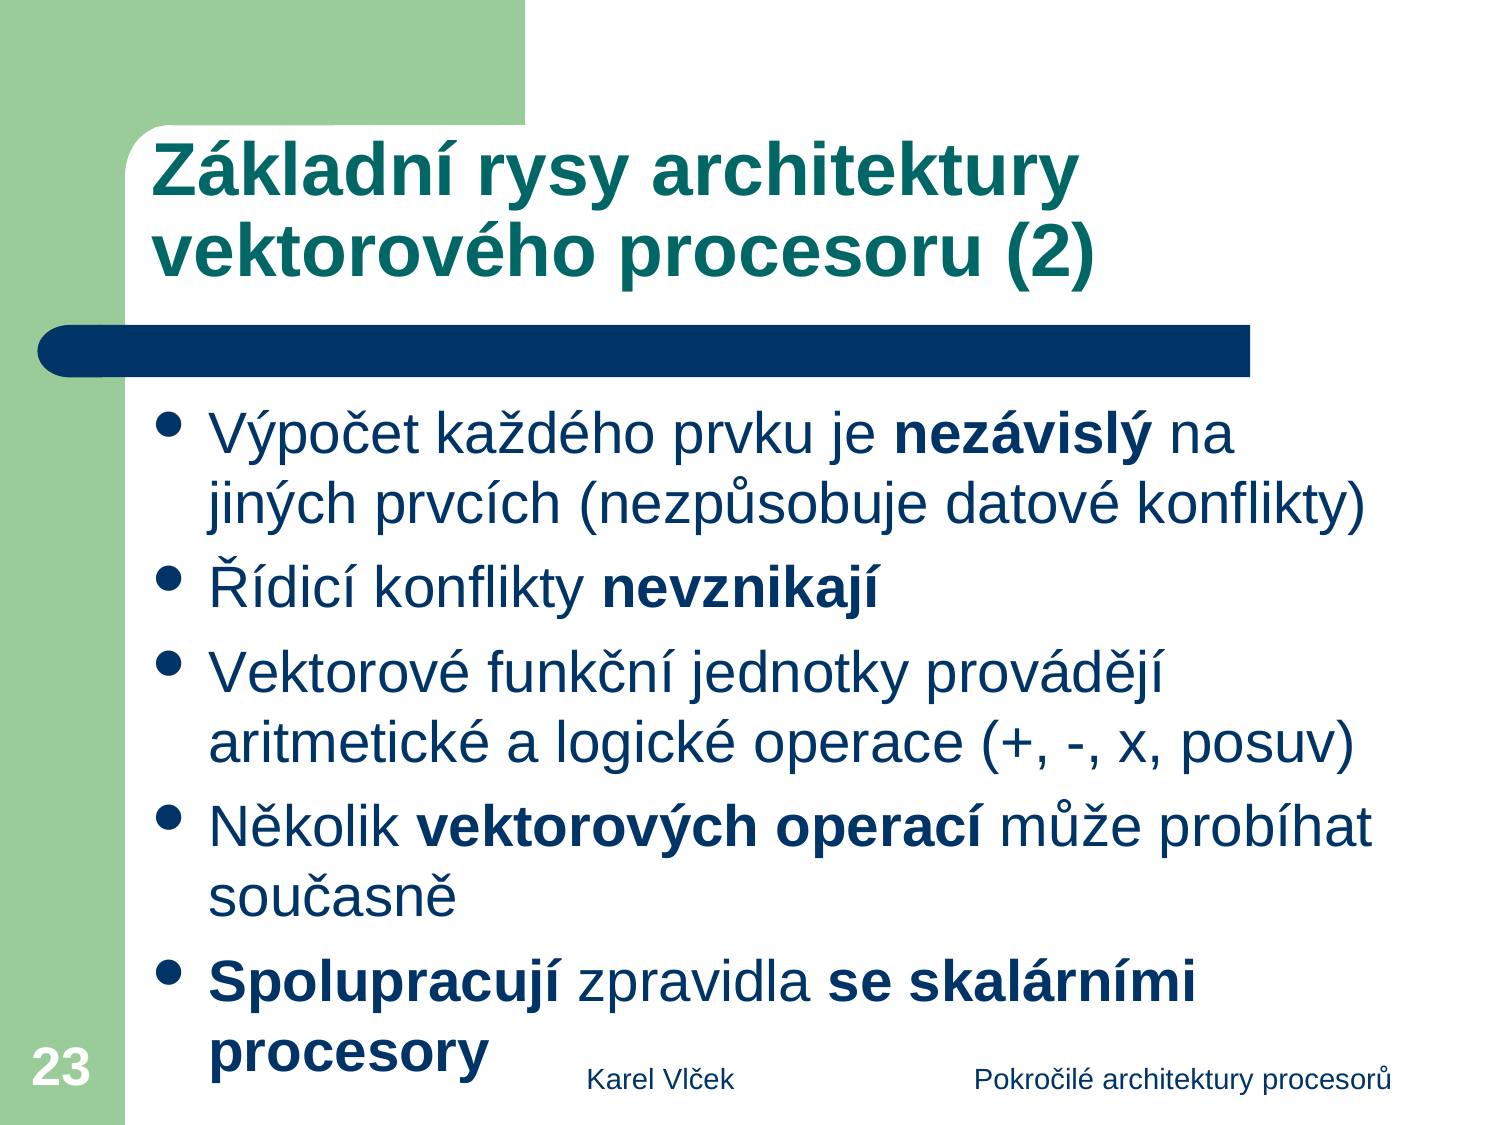

# Základní rysy architektury vektorového procesoru (2)
Výpočet každého prvku je nezávislý na jiných prvcích (nezpůsobuje datové konflikty)
Řídicí konflikty nevznikají
Vektorové funkční jednotky provádějí aritmetické a logické operace (+, -, x, posuv)
Několik vektorových operací může probíhat současně
Spolupracují zpravidla se skalárními procesory
23
Karel Vlček
Pokročilé architektury procesorů